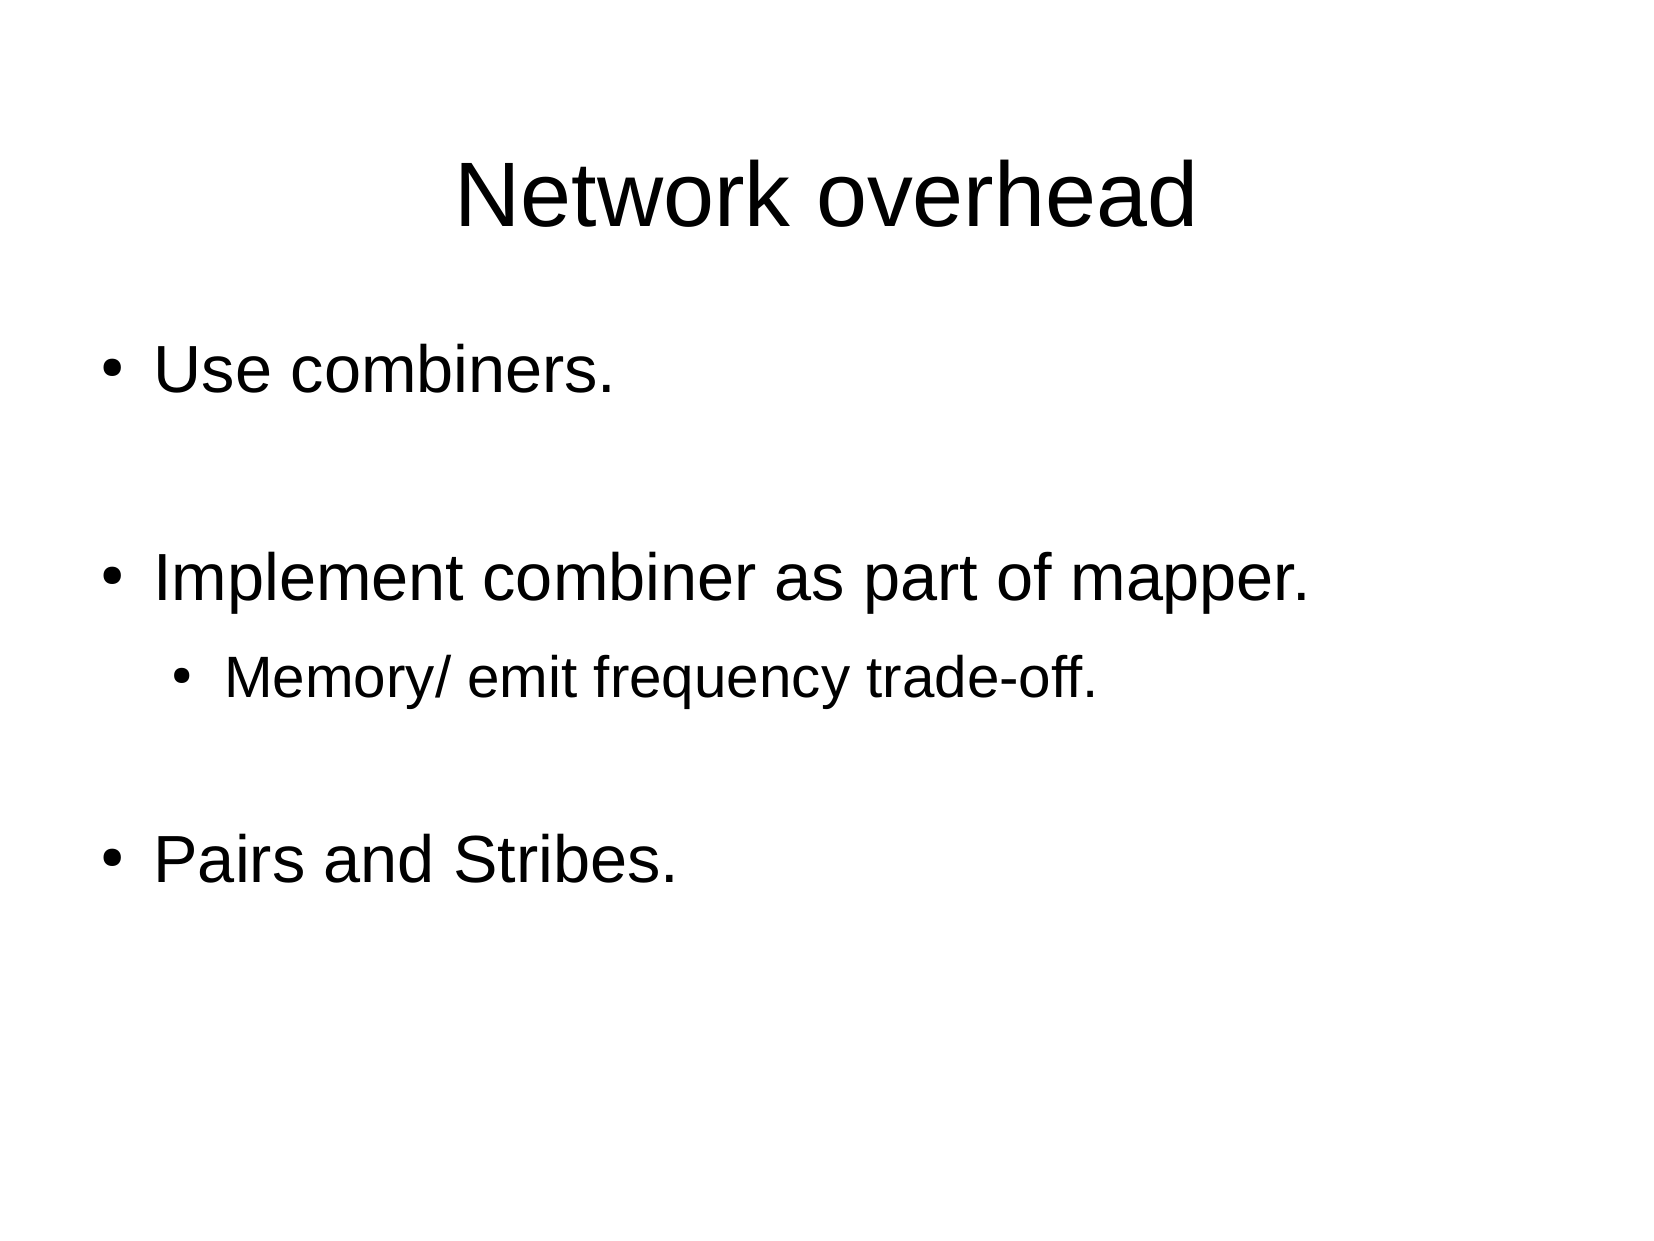

# Network overhead
Use combiners.
Implement combiner as part of mapper.
Memory/ emit frequency trade-off.
Pairs and Stribes.